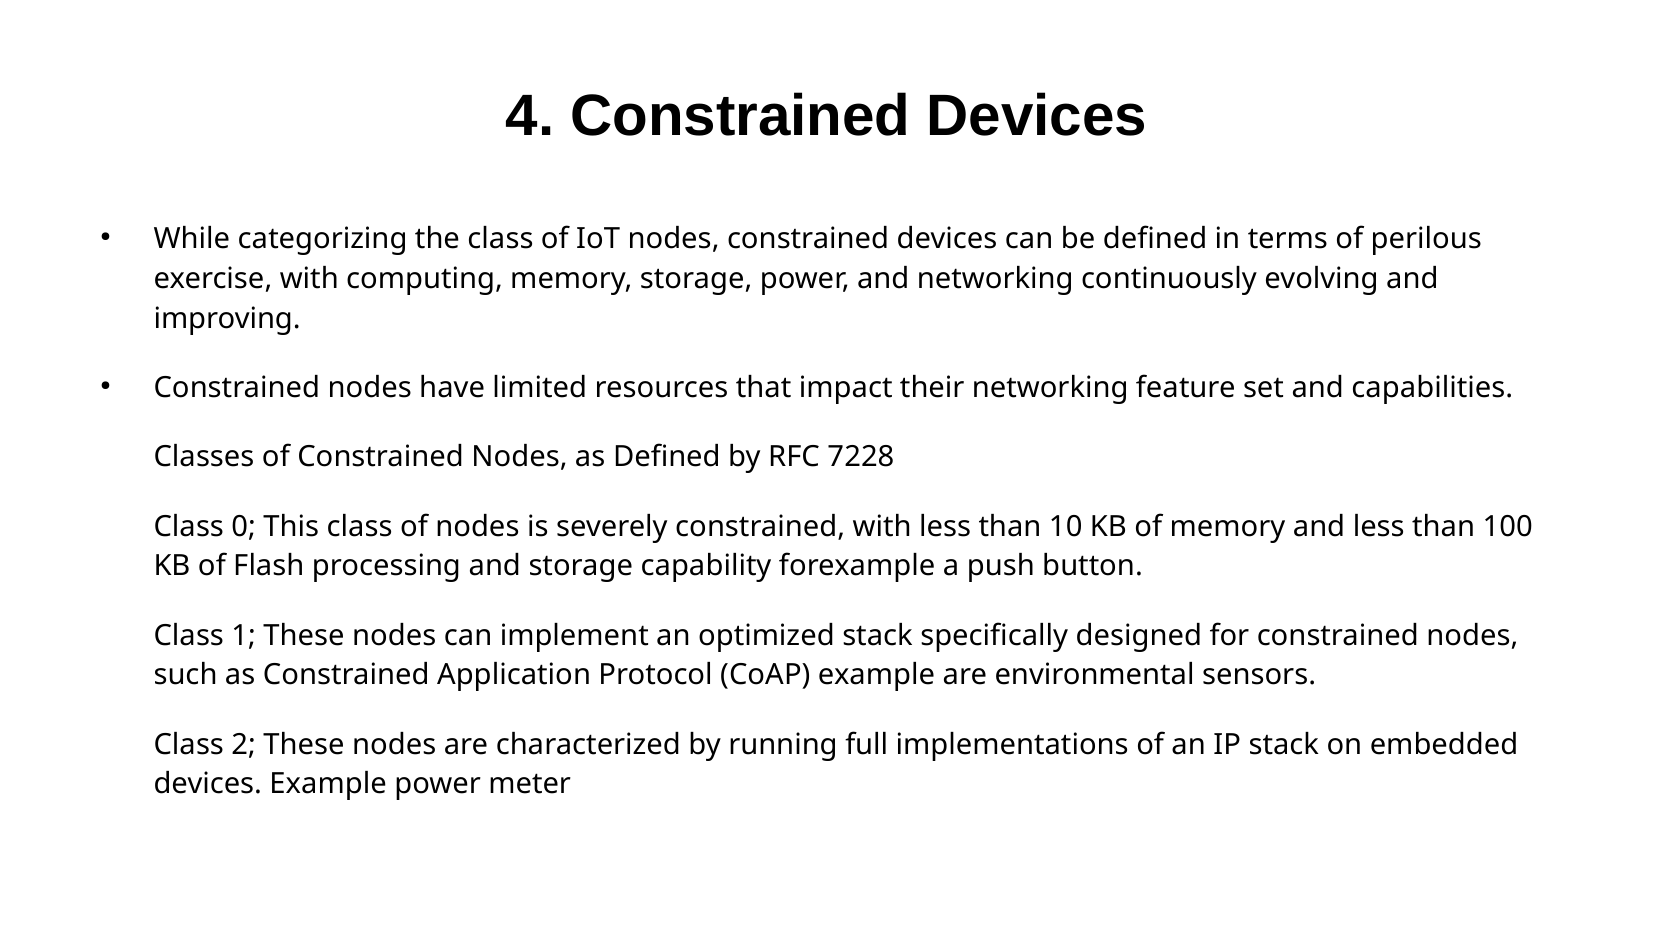

# 4. Constrained Devices
While categorizing the class of IoT nodes, constrained devices can be defined in terms of perilous exercise, with computing, memory, storage, power, and networking continuously evolving and improving.
Constrained nodes have limited resources that impact their networking feature set and capabilities.
Classes of Constrained Nodes, as Defined by RFC 7228
Class 0; This class of nodes is severely constrained, with less than 10 KB of memory and less than 100 KB of Flash processing and storage capability forexample a push button.
Class 1; These nodes can implement an optimized stack specifically designed for constrained nodes, such as Constrained Application Protocol (CoAP) example are environmental sensors.
Class 2; These nodes are characterized by running full implementations of an IP stack on embedded devices. Example power meter